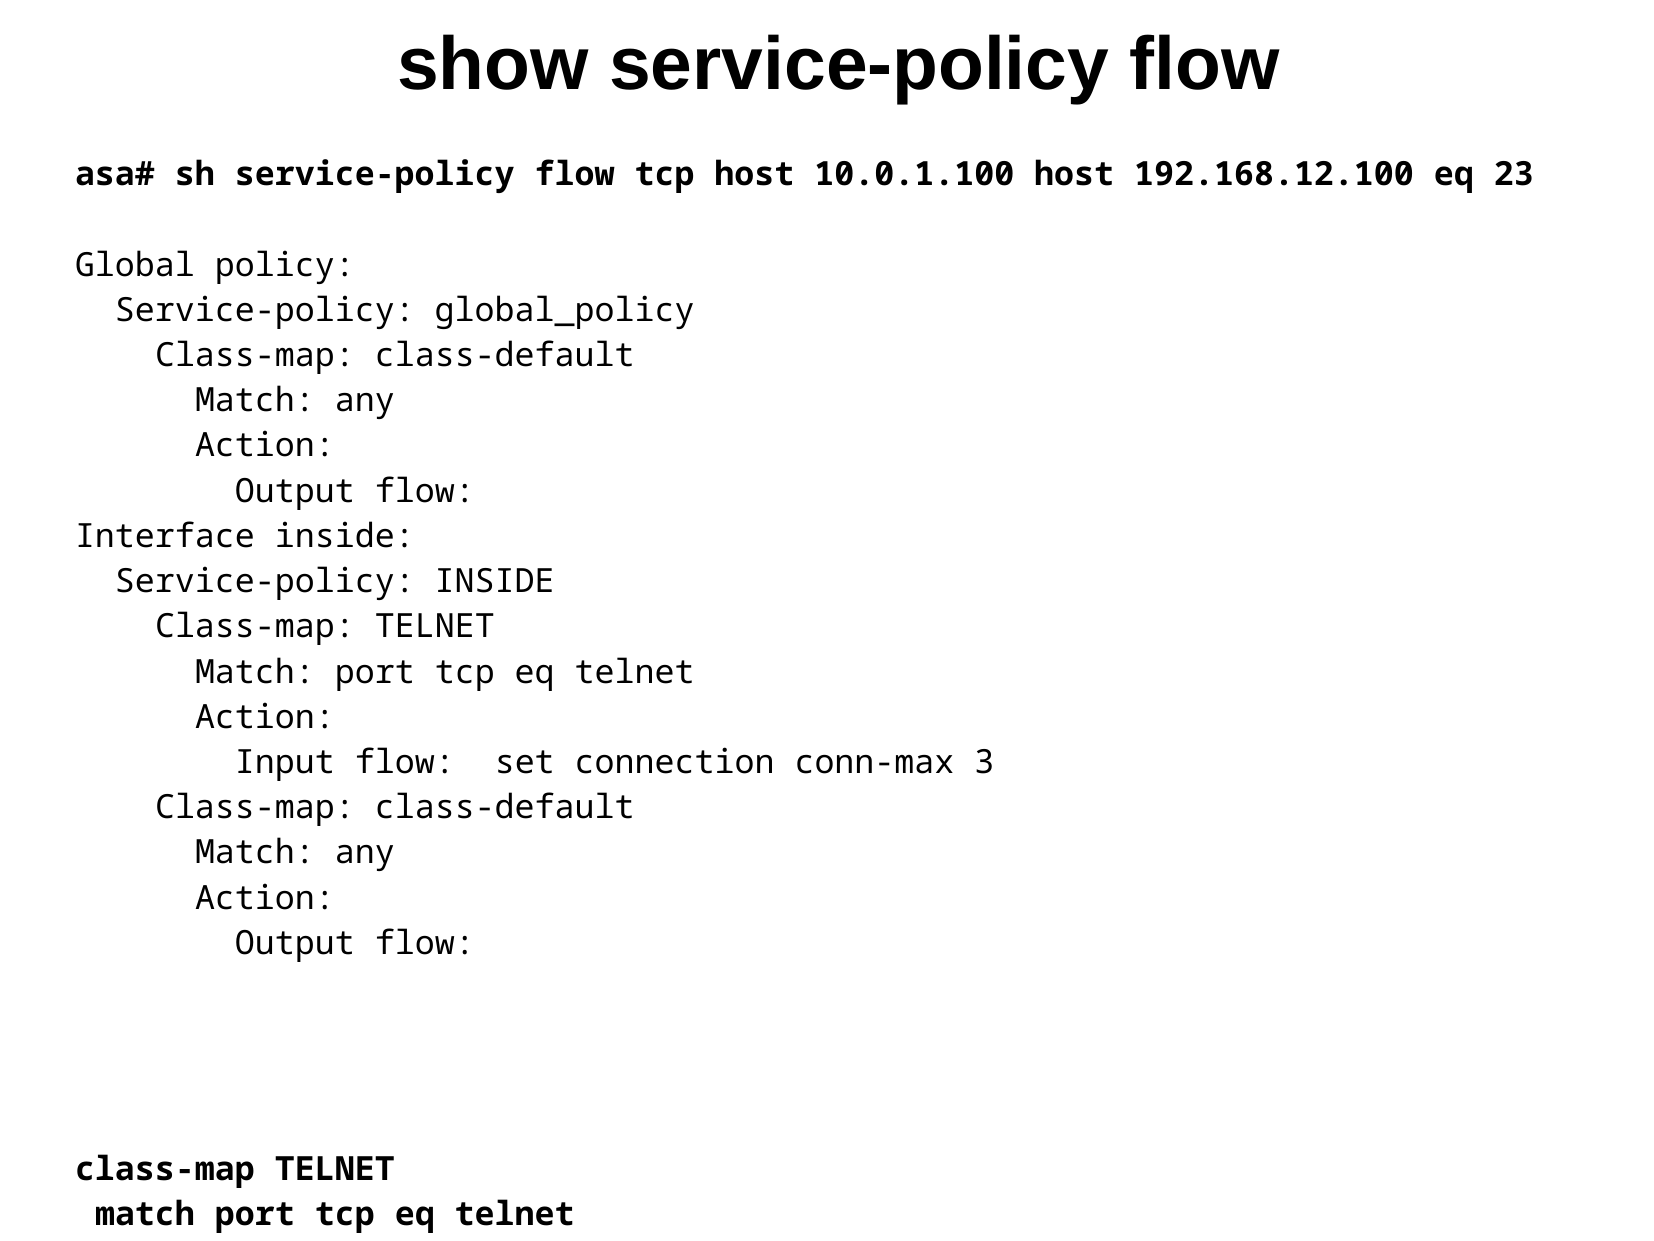

show service-policy flow
# asa# sh service-policy flow tcp host 10.0.1.100 host 192.168.12.100 eq 23
Global policy:
 Service-policy: global_policy
 Class-map: class-default
 Match: any
 Action:
 Output flow:
Interface inside:
 Service-policy: INSIDE
 Class-map: TELNET
 Match: port tcp eq telnet
 Action:
 Input flow: set connection conn-max 3
 Class-map: class-default
 Match: any
 Action:
 Output flow:
class-map TELNET
 match port tcp eq telnet
policy-map INSIDE
 class TELNET
 set connection conn-max 3
service-policy INSIDE interface inside